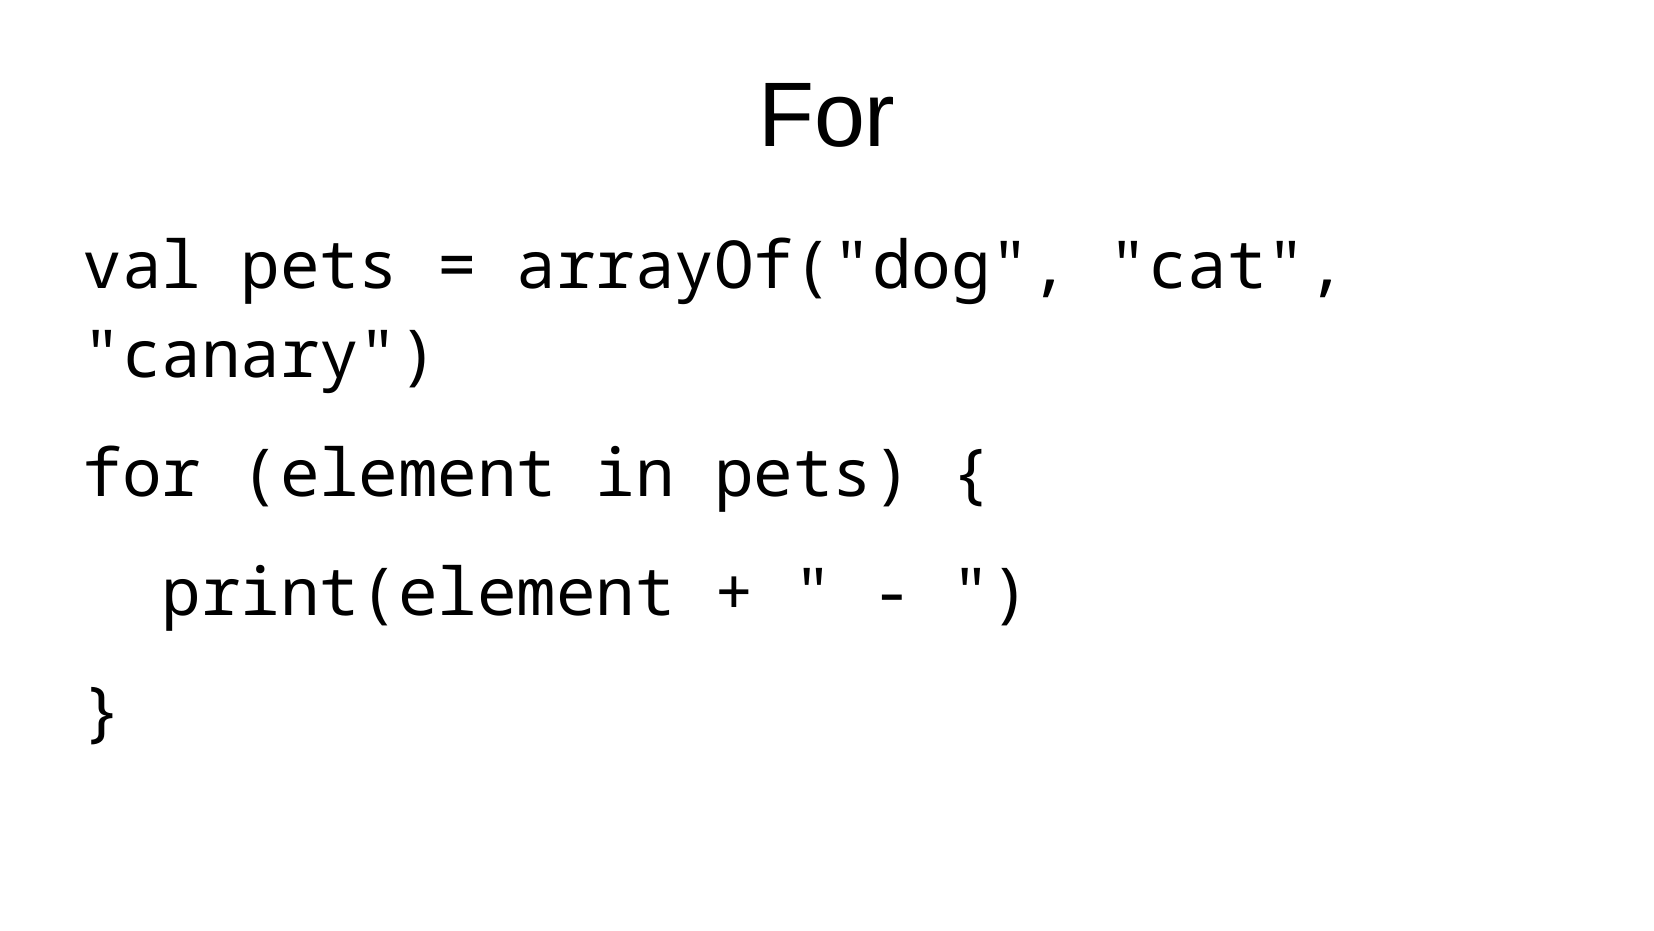

# For
val pets = arrayOf("dog", "cat", "canary")
for (element in pets) {
 print(element + " - ")
}